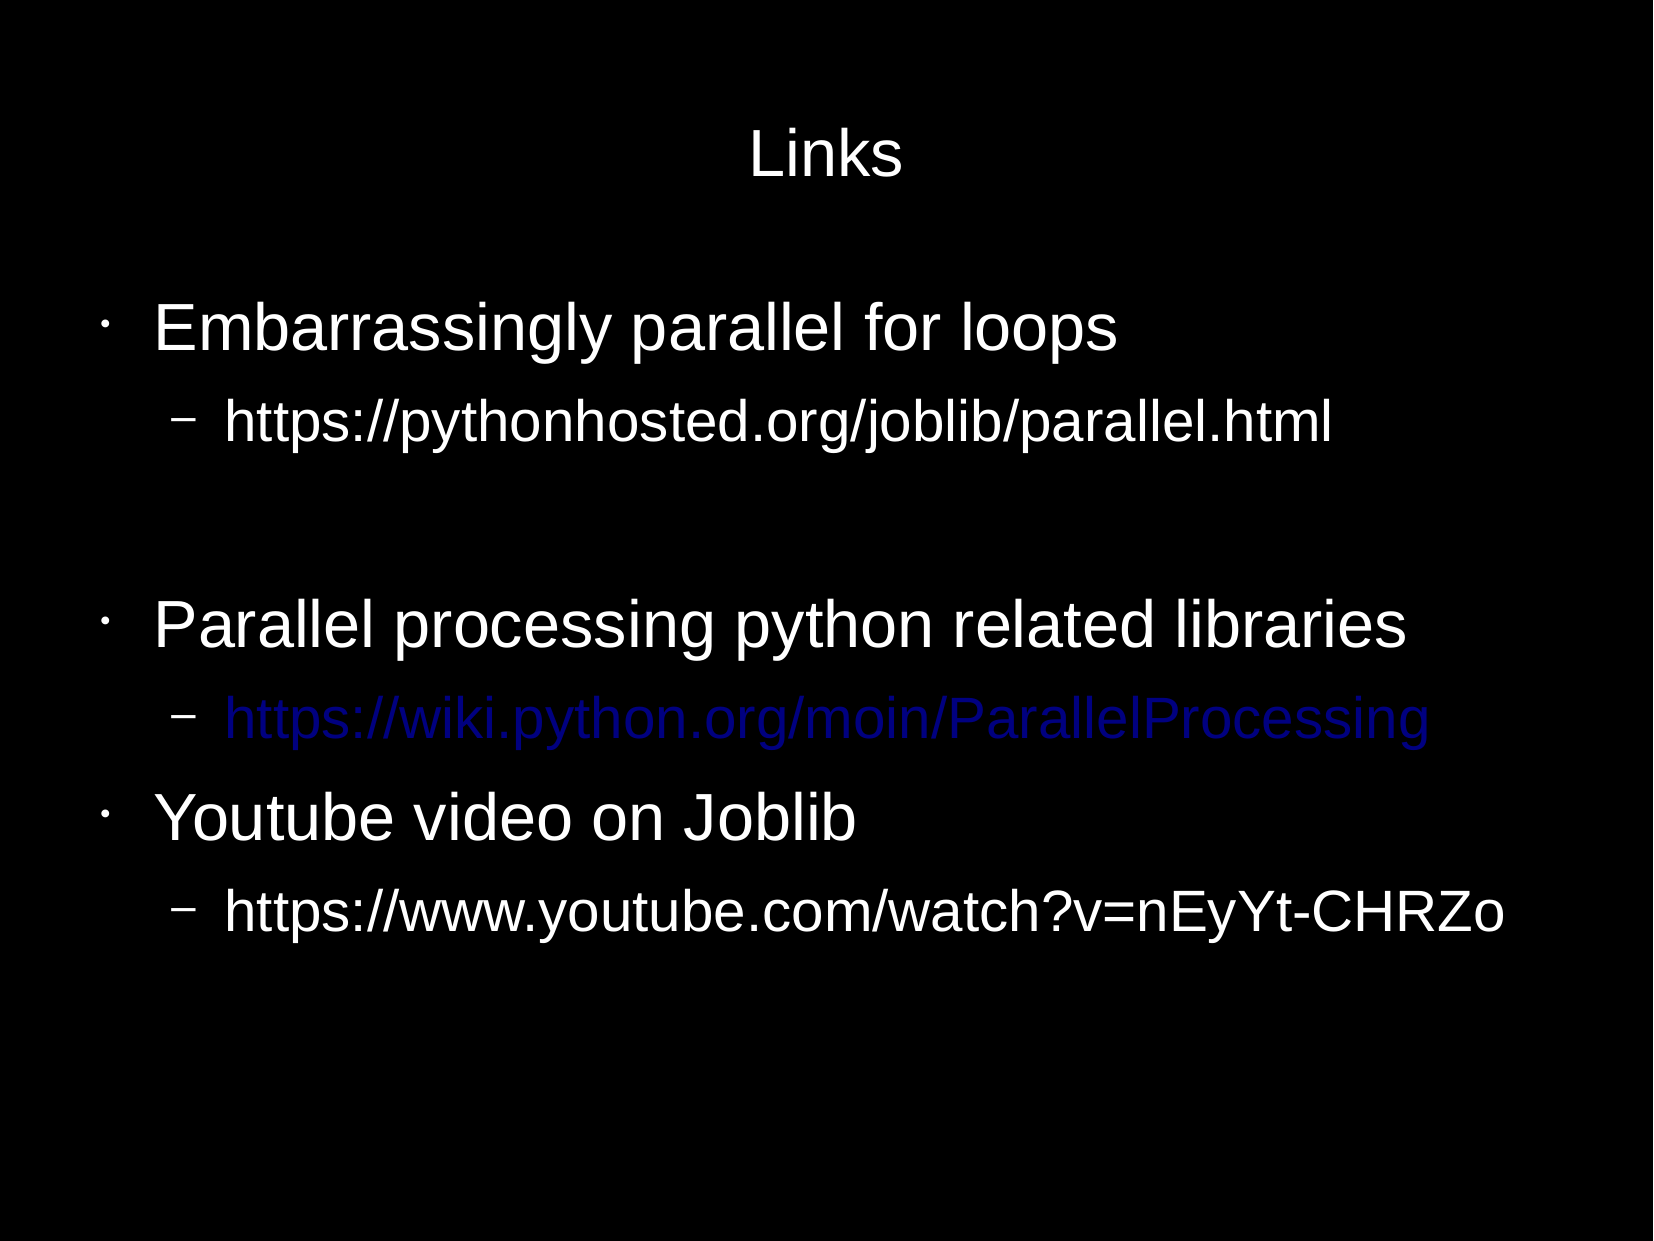

# Links
Embarrassingly parallel for loops
https://pythonhosted.org/joblib/parallel.html
Parallel processing python related libraries
https://wiki.python.org/moin/ParallelProcessing
Youtube video on Joblib
https://www.youtube.com/watch?v=nEyYt-CHRZo